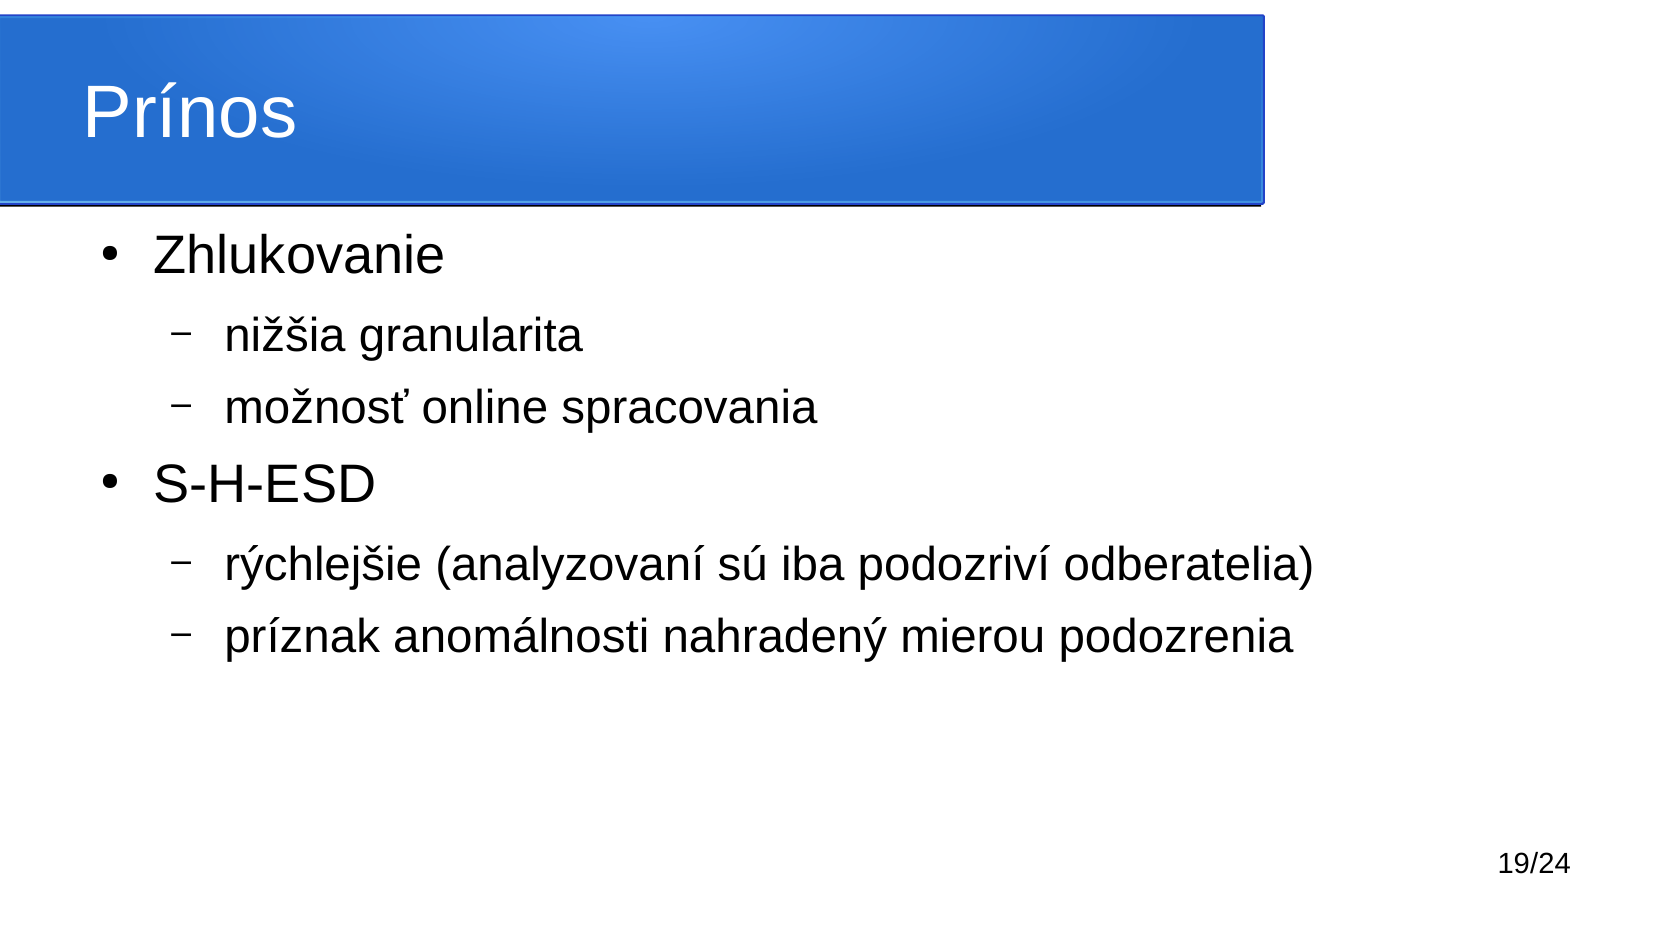

# Prínos
Zhlukovanie
nižšia granularita
možnosť online spracovania
S-H-ESD
rýchlejšie (analyzovaní sú iba podozriví odberatelia)
príznak anomálnosti nahradený mierou podozrenia
19